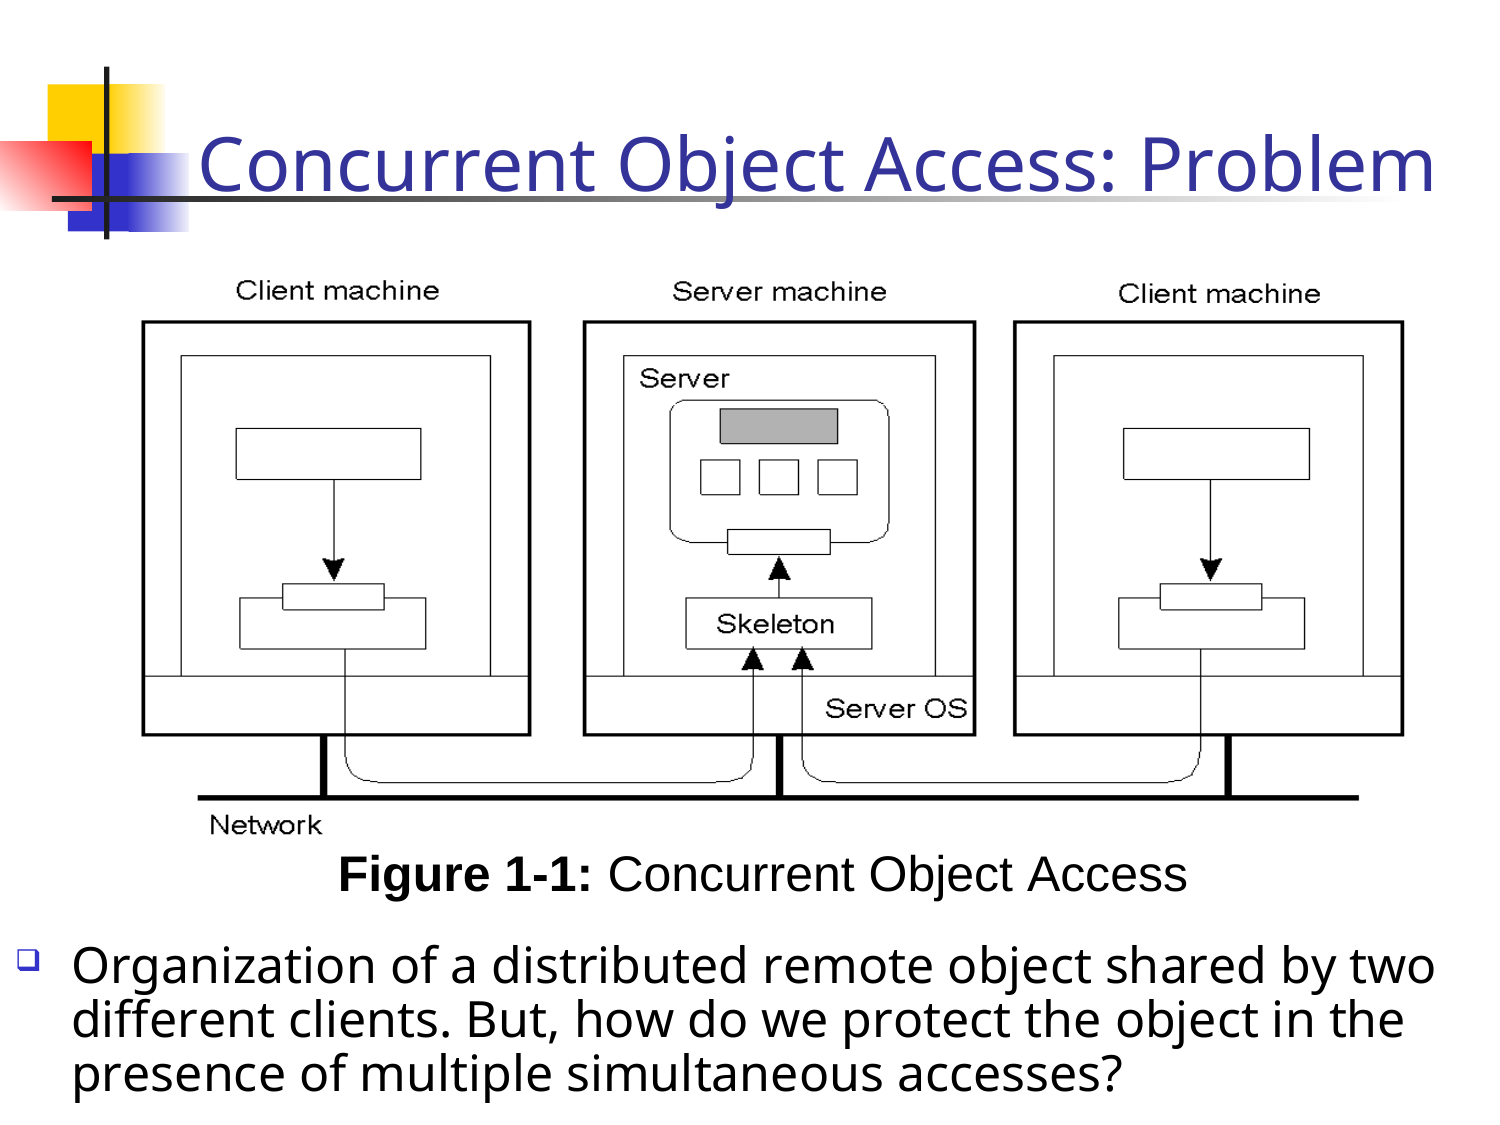

Concurrent Object Access: Problem
Figure 1-1: Concurrent Object Access
Organization of a distributed remote object shared by two different clients. But, how do we protect the object in the presence of multiple simultaneous accesses?